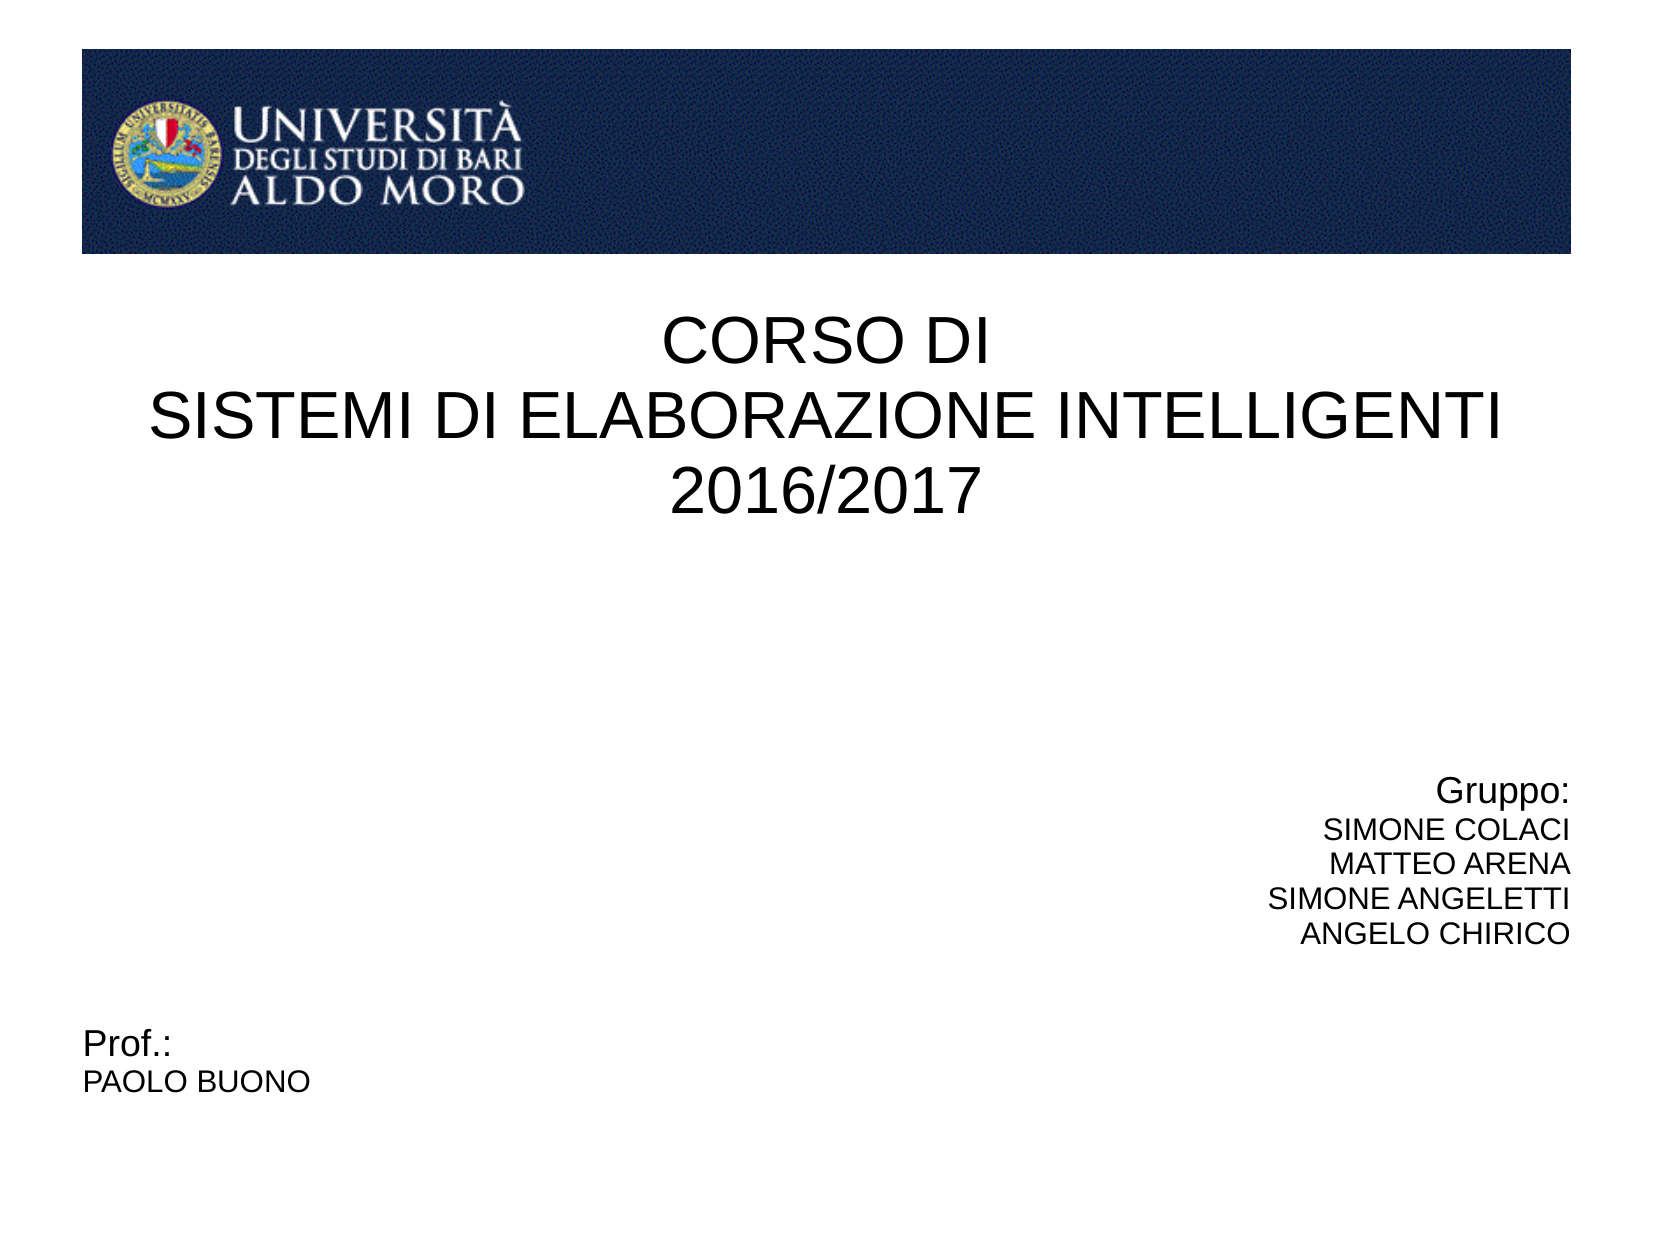

#
CORSO DI
SISTEMI DI ELABORAZIONE INTELLIGENTI
2016/2017
Gruppo:
 SIMONE COLACI
 MATTEO ARENA
 SIMONE ANGELETTI
 ANGELO CHIRICO
Prof.:
PAOLO BUONO